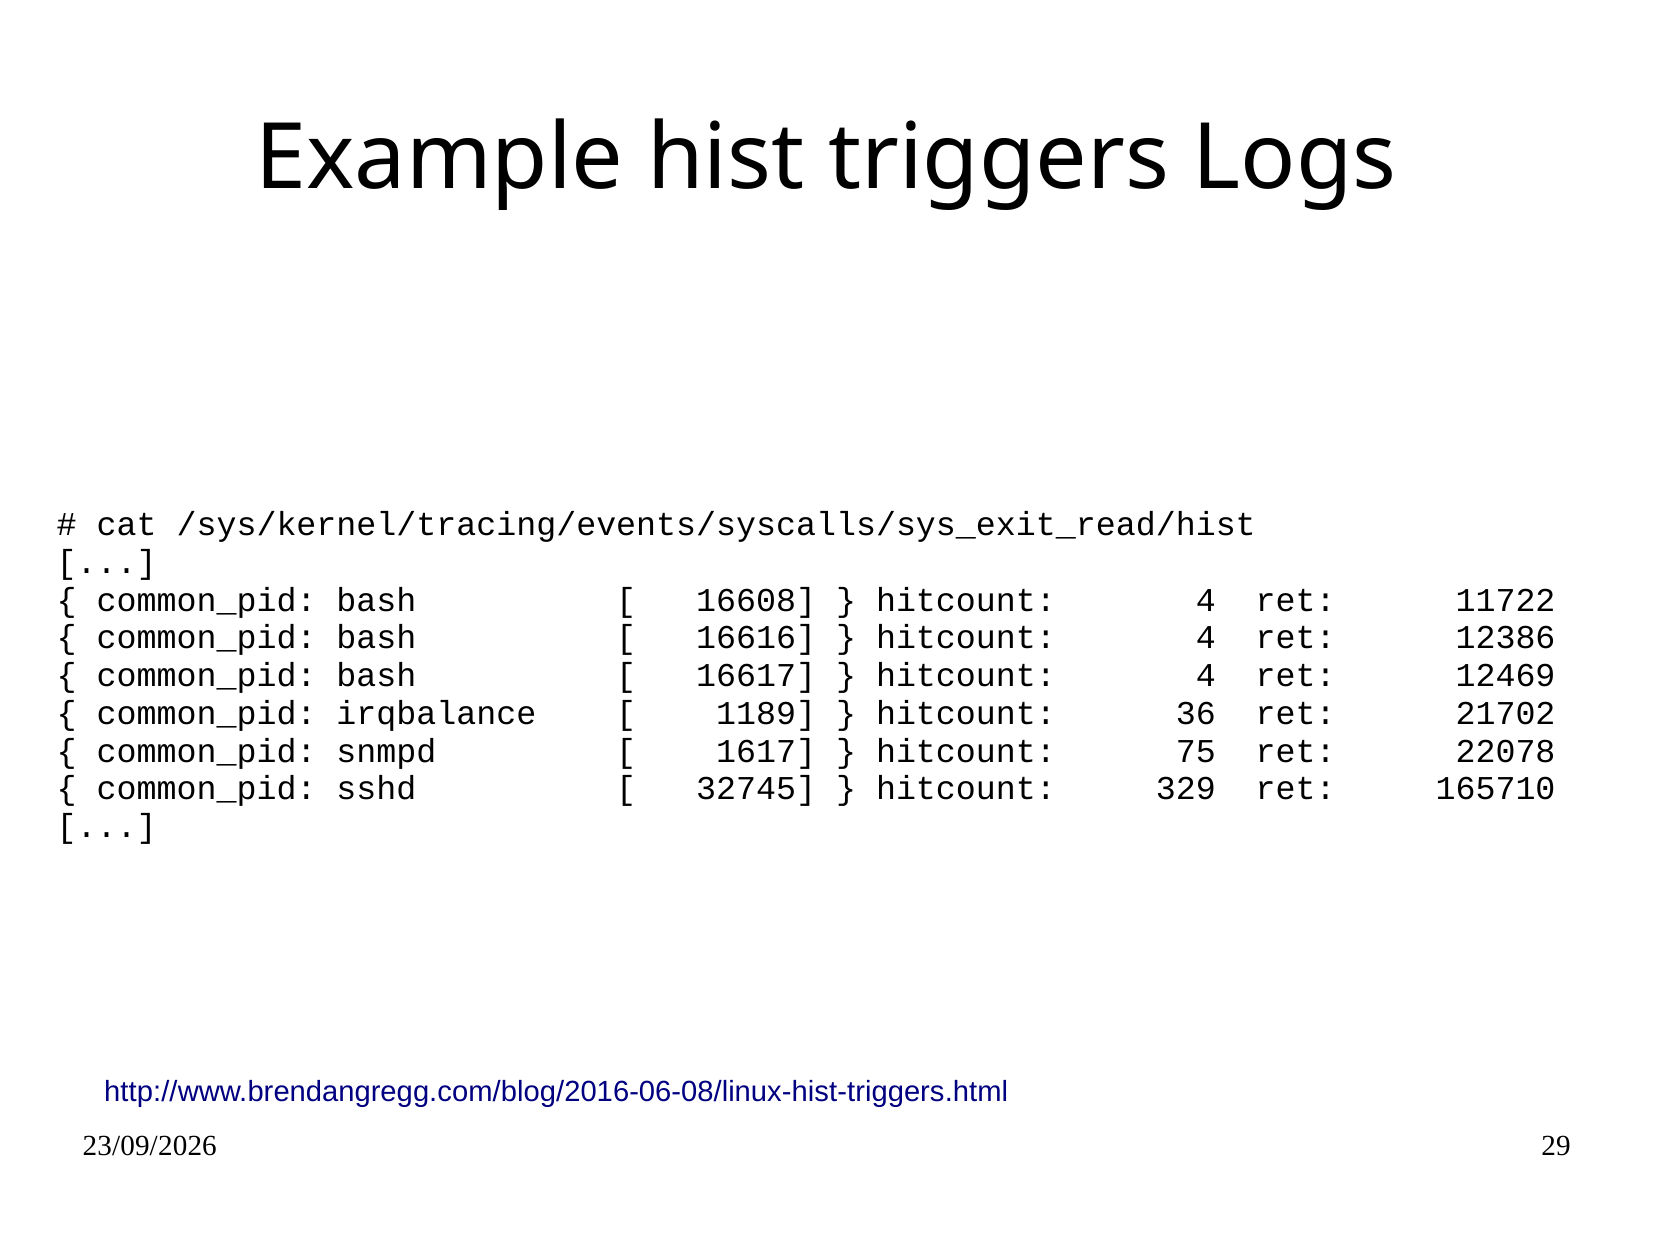

# Example hist triggers Logs
# cat /sys/kernel/tracing/events/syscalls/sys_exit_read/hist
[...]
{ common_pid: bash [ 16608] } hitcount: 4 ret: 11722
{ common_pid: bash [ 16616] } hitcount: 4 ret: 12386
{ common_pid: bash [ 16617] } hitcount: 4 ret: 12469
{ common_pid: irqbalance [ 1189] } hitcount: 36 ret: 21702
{ common_pid: snmpd [ 1617] } hitcount: 75 ret: 22078
{ common_pid: sshd [ 32745] } hitcount: 329 ret: 165710
[...]
http://www.brendangregg.com/blog/2016-06-08/linux-hist-triggers.html
29